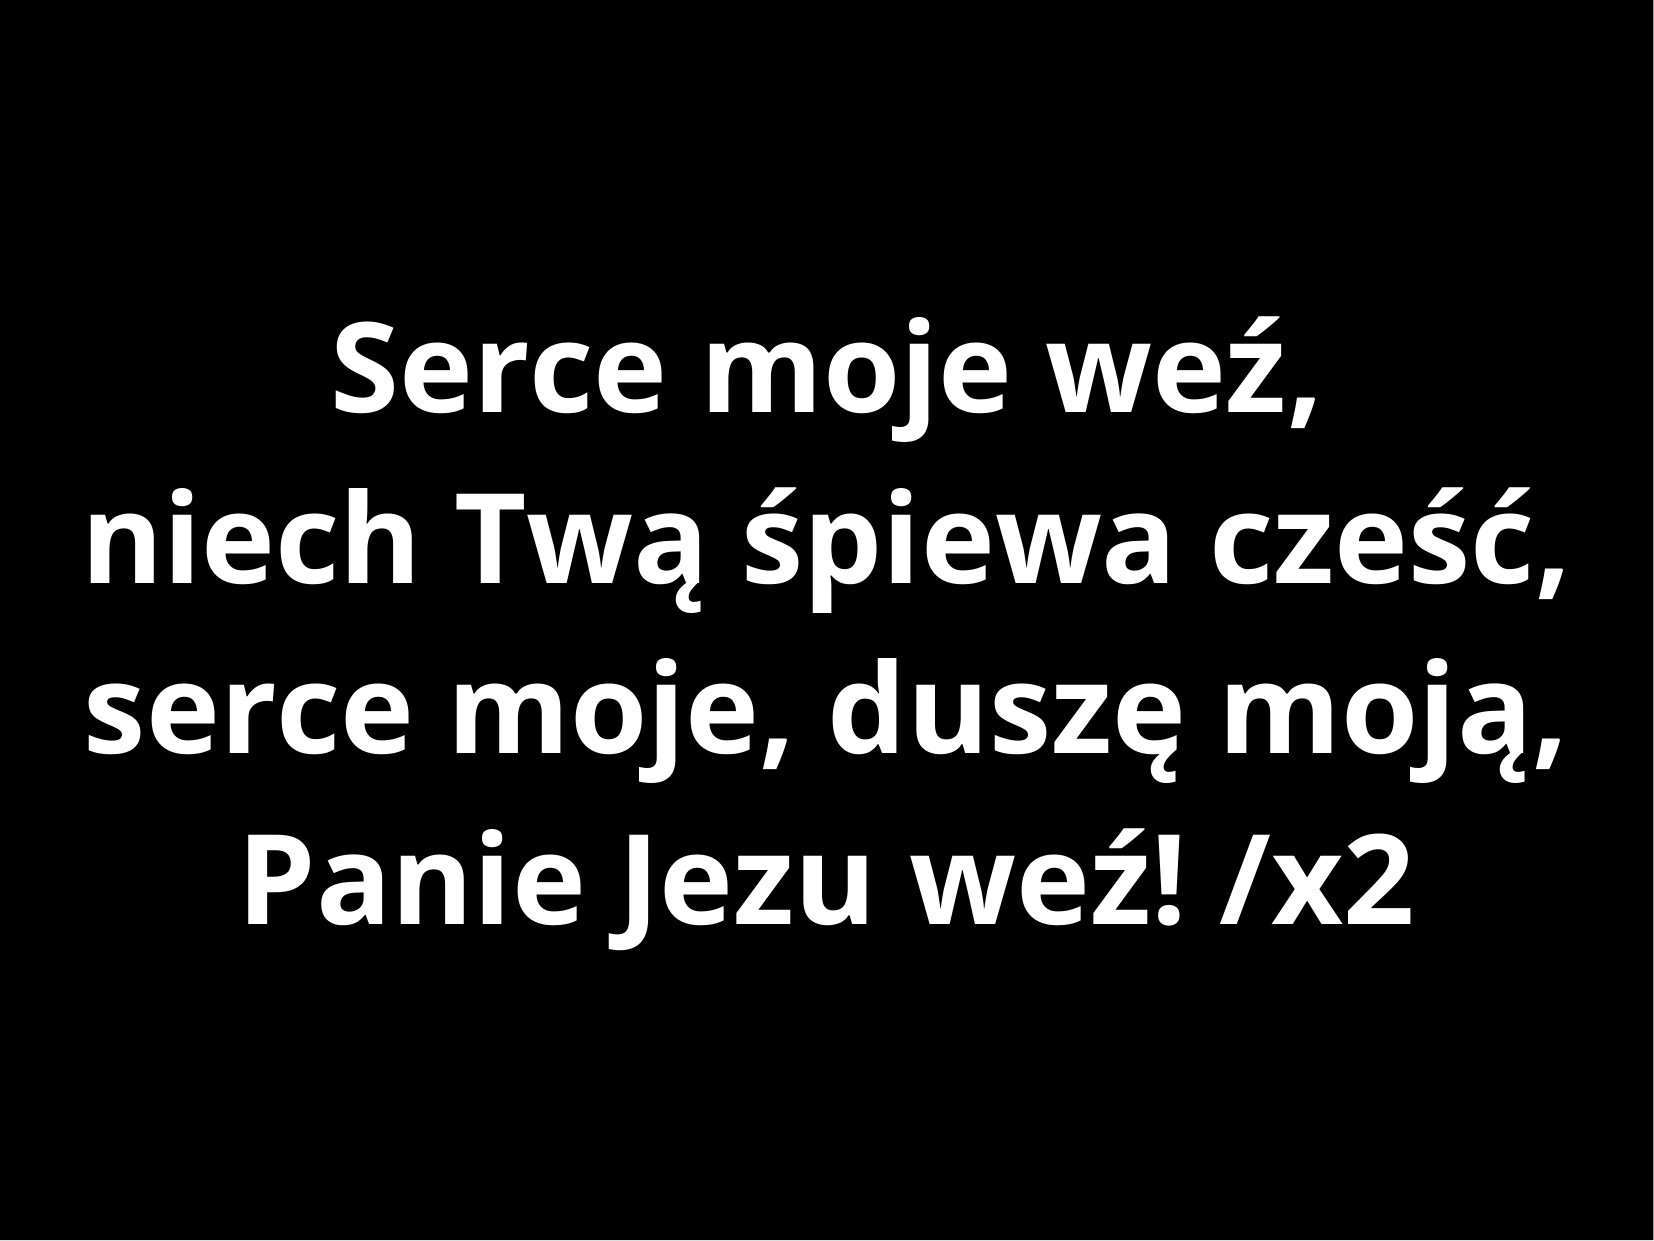

# Serce moje weź, niech Twą śpiewa cześć, serce moje, duszę moją, Panie Jezu weź! /x2